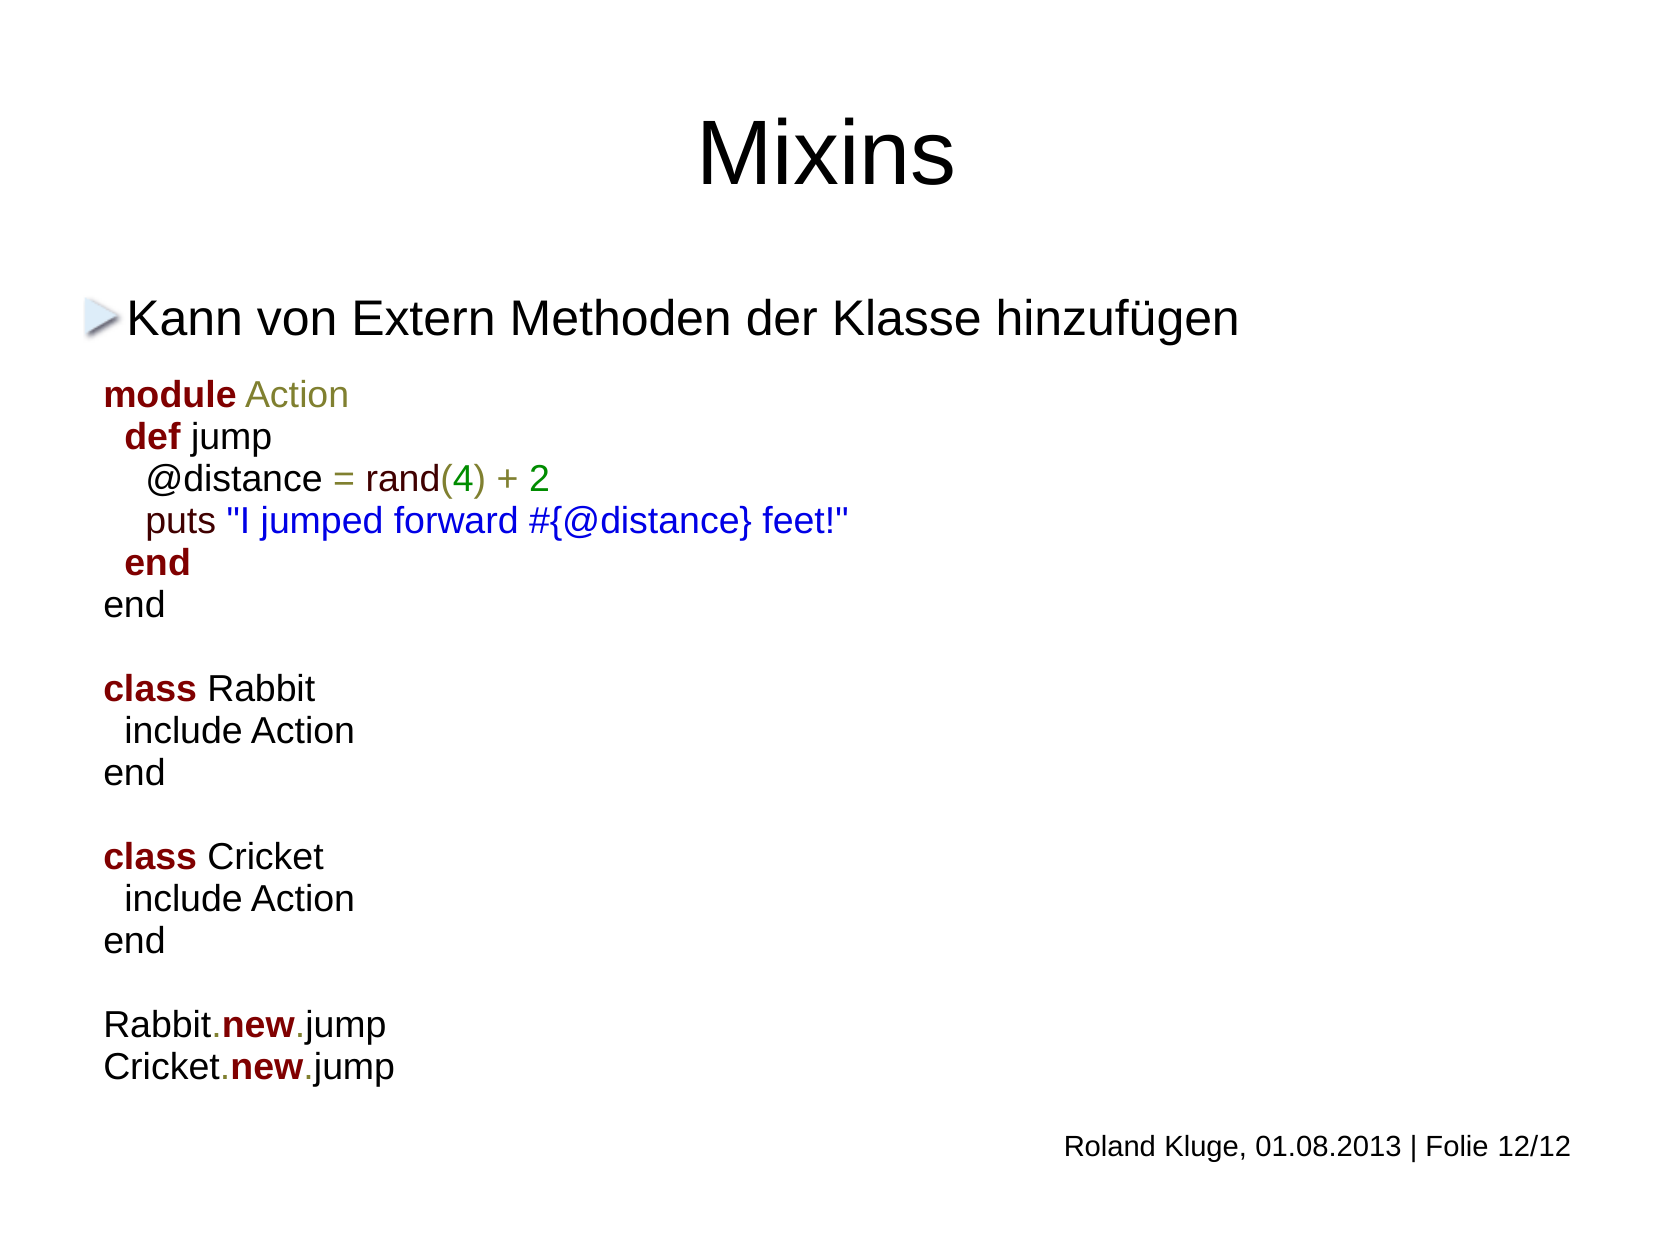

# Mixins
Kann von Extern Methoden der Klasse hinzufügen
module Action
 def jump
 @distance = rand(4) + 2
 puts "I jumped forward #{@distance} feet!"
 end
end
class Rabbit
 include Action
end
class Cricket
 include Action
end
Rabbit.new.jump
Cricket.new.jump